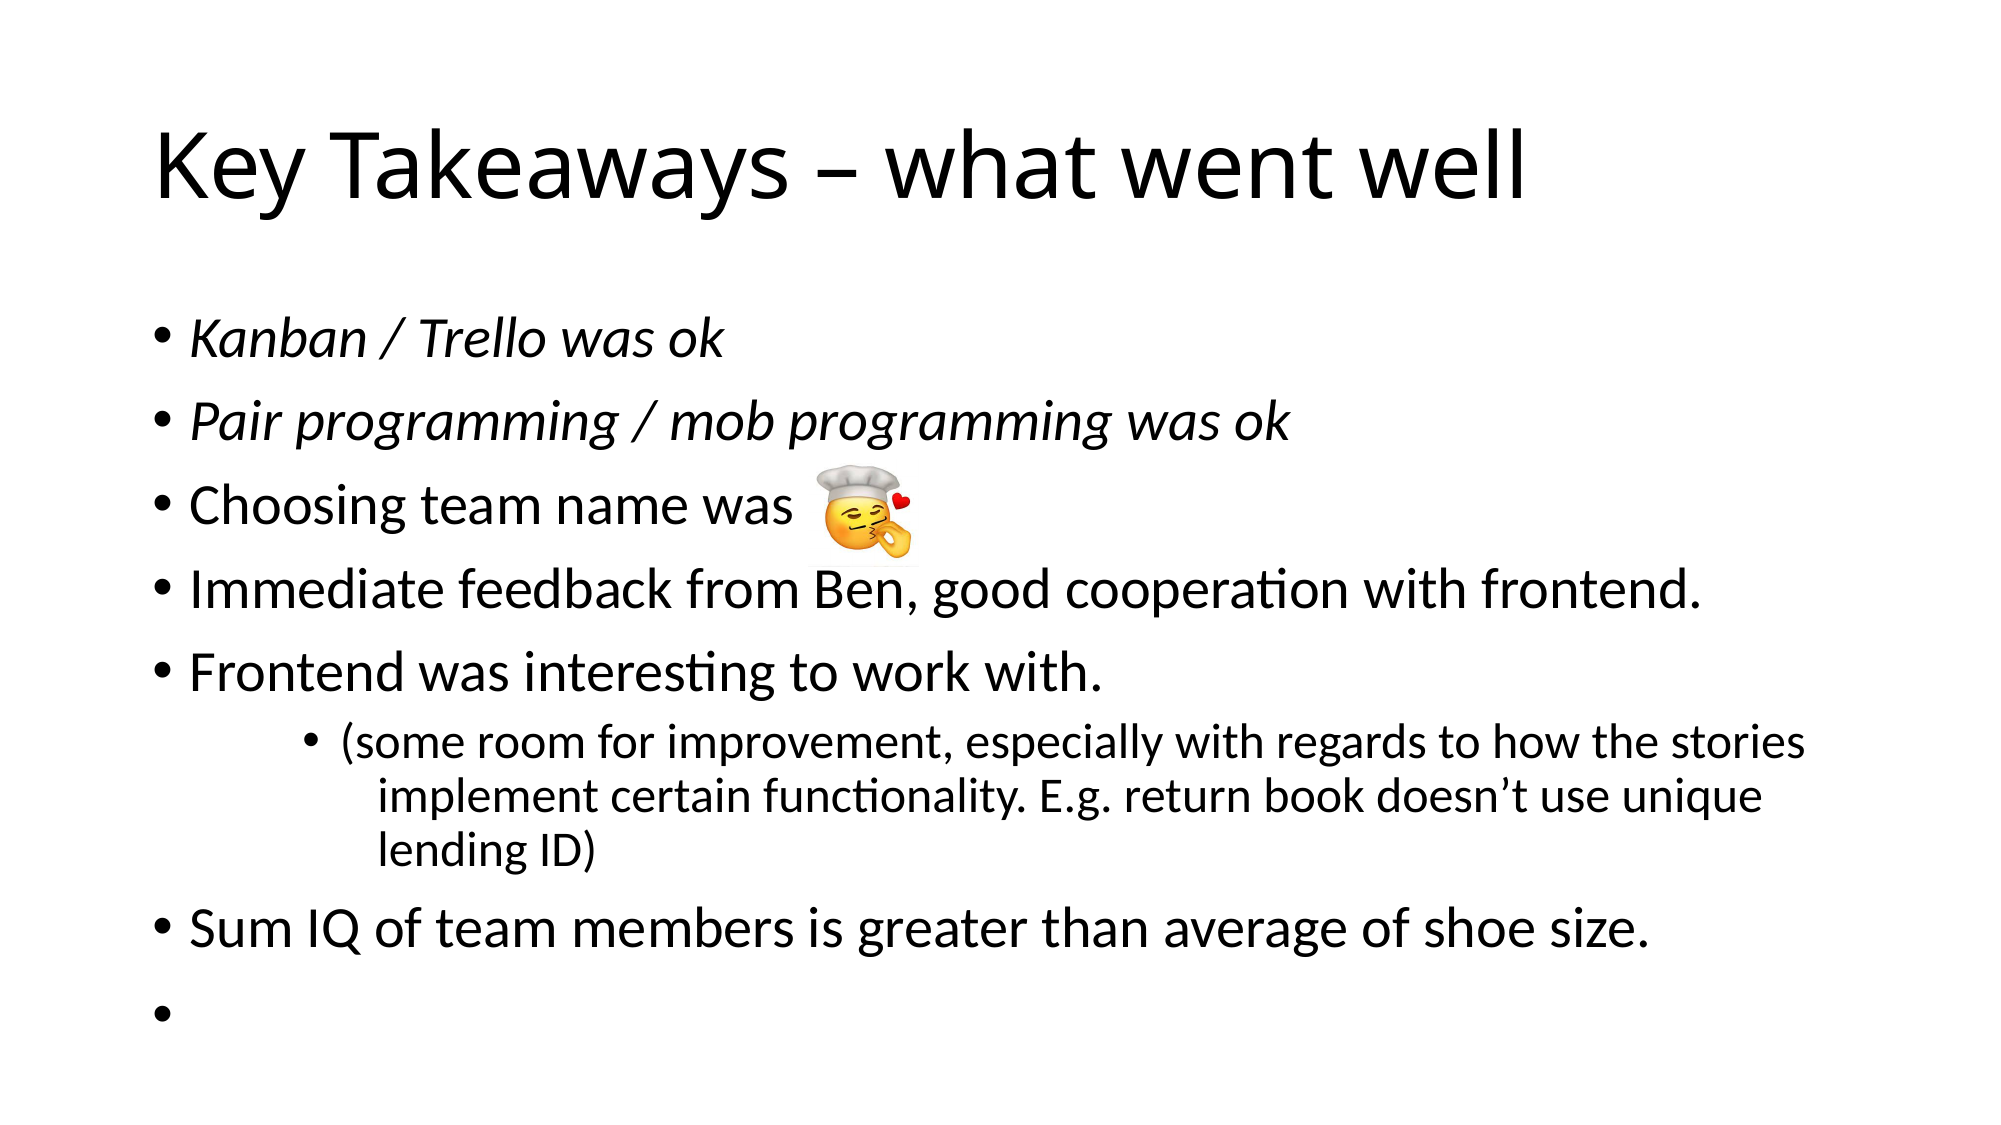

Key Takeaways – what went well
# Kanban / Trello was ok
Pair programming / mob programming was ok
Choosing team name was
Immediate feedback from Ben, good cooperation with frontend.
Frontend was interesting to work with.
(some room for improvement, especially with regards to how the stories implement certain functionality. E.g. return book doesn’t use unique lending ID)
Sum IQ of team members is greater than average of shoe size.